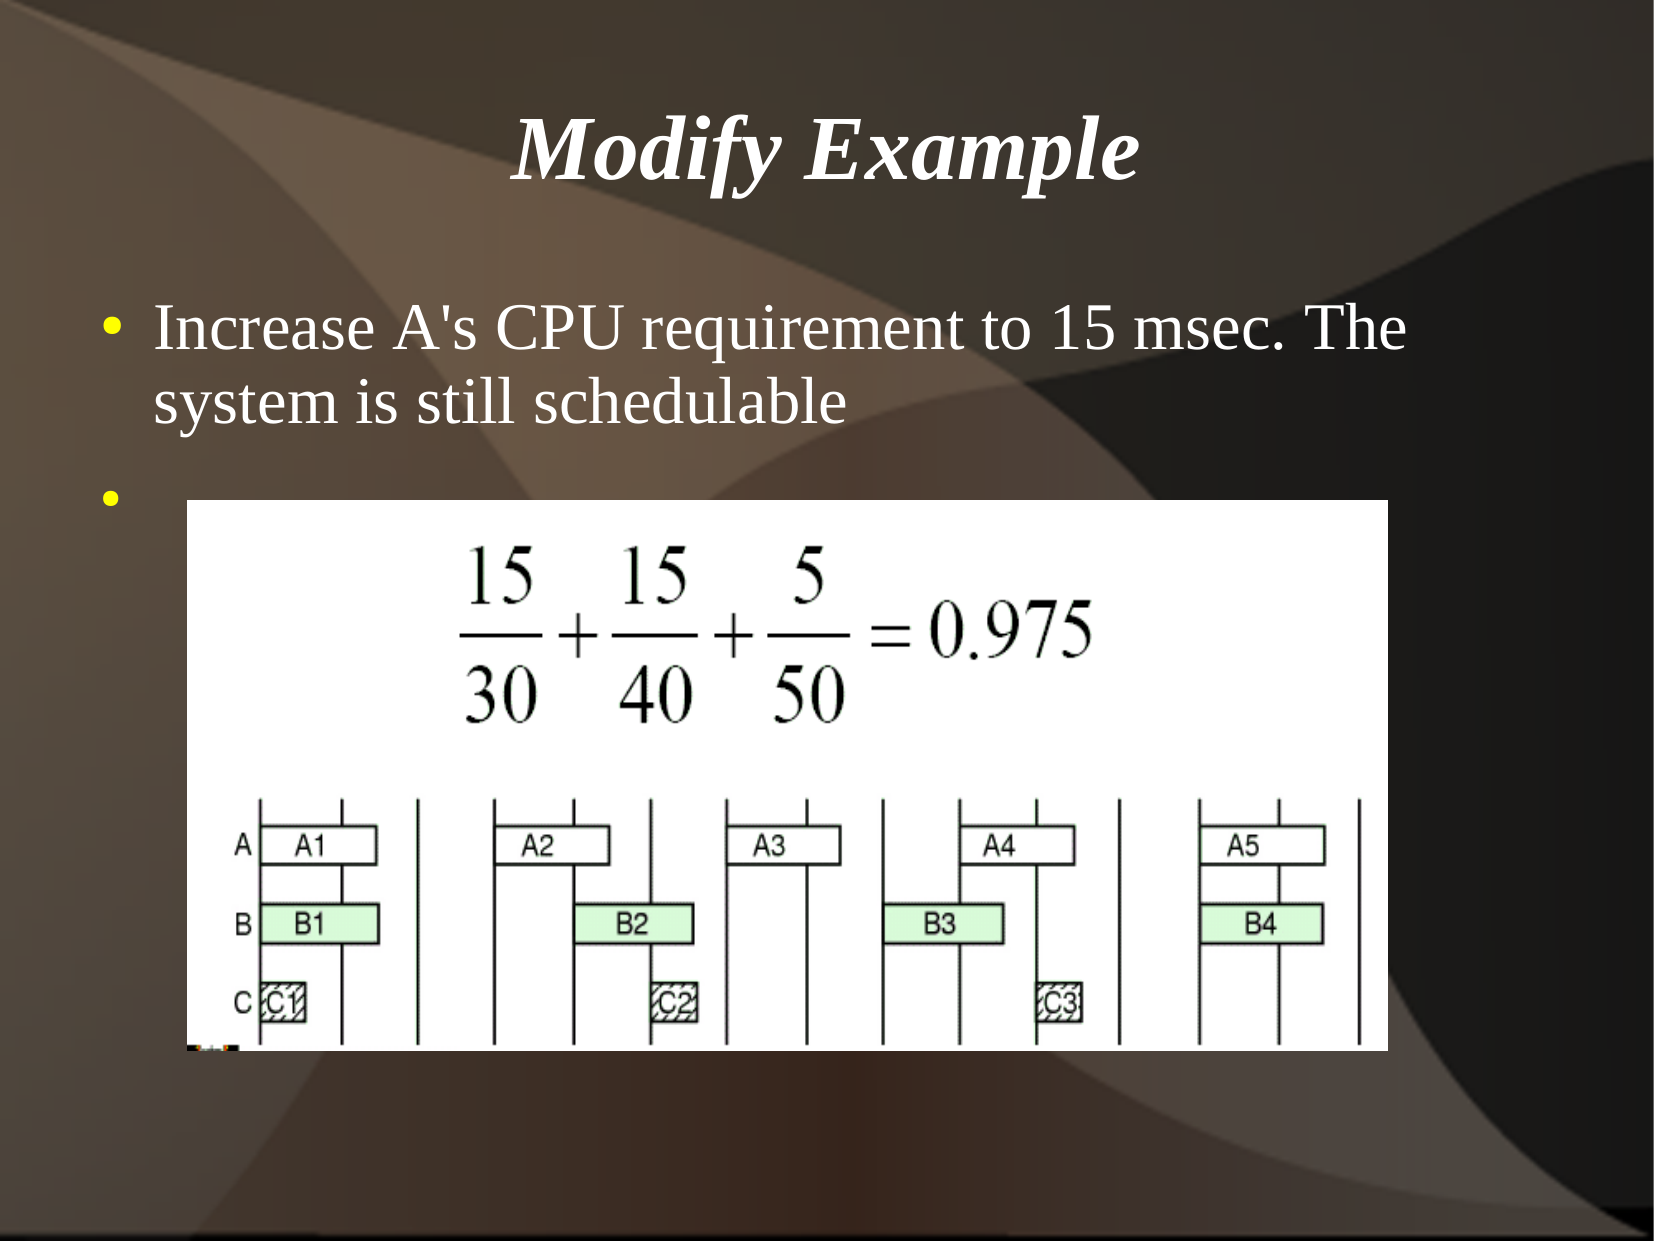

# Modify Example
Increase A's CPU requirement to 15 msec. The system is still schedulable